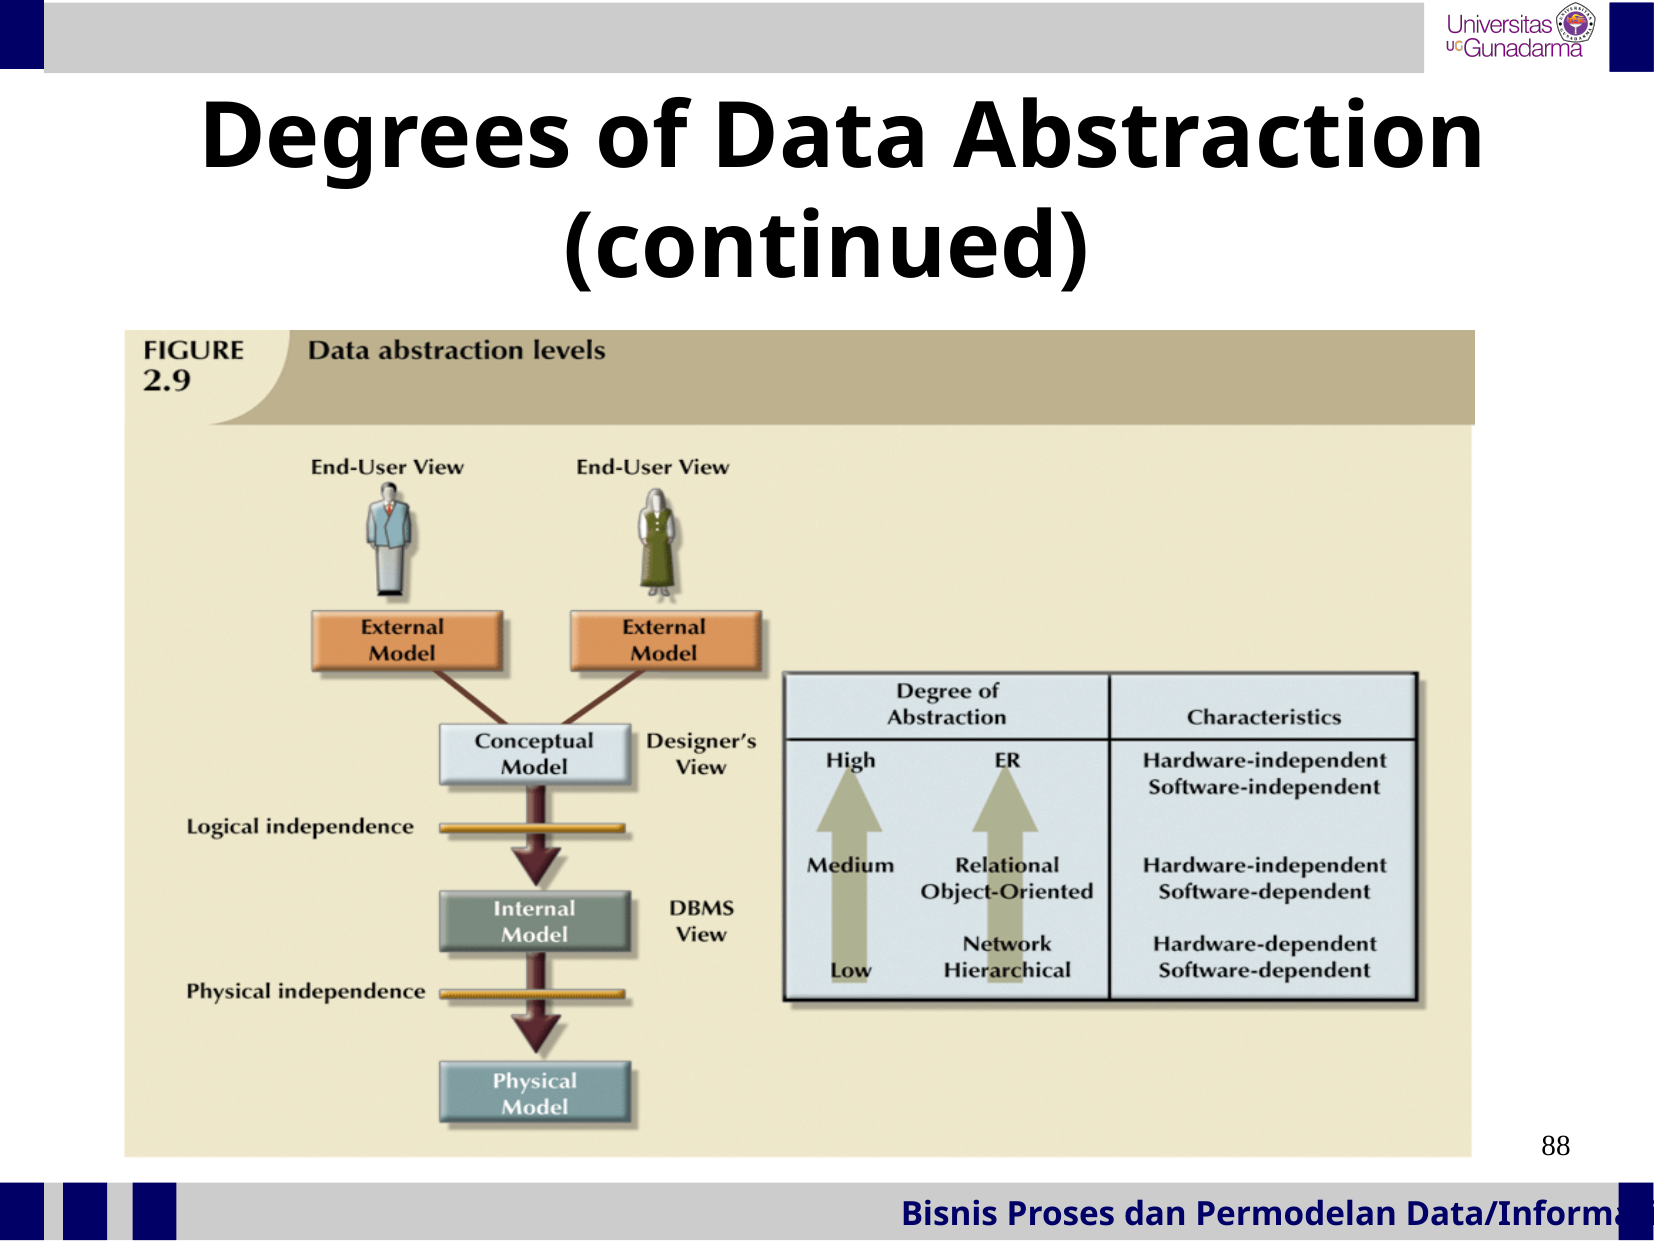

# Degrees of Data Abstraction (continued)
88